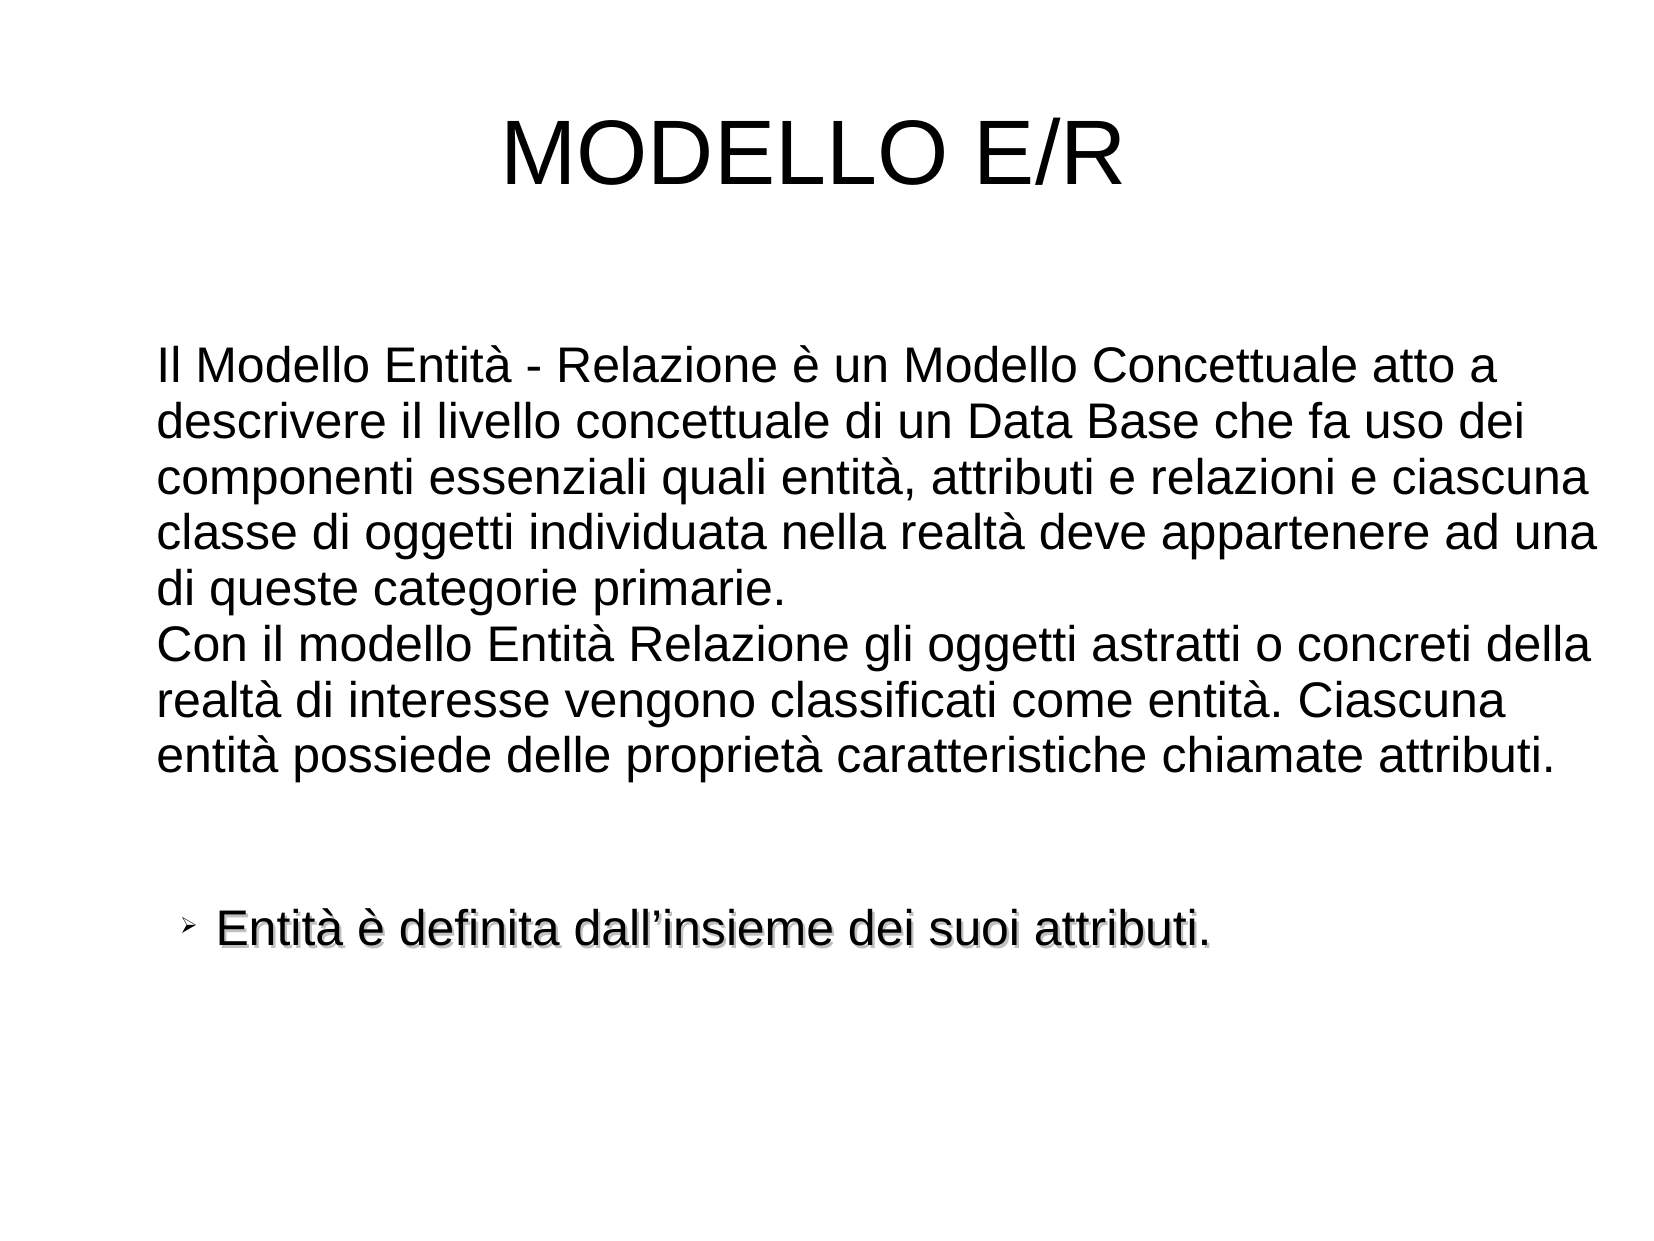

# MODELLO E/R
Il Modello Entità - Relazione è un Modello Concettuale atto a
descrivere il livello concettuale di un Data Base che fa uso dei
componenti essenziali quali entità, attributi e relazioni e ciascuna classe di oggetti individuata nella realtà deve appartenere ad una di queste categorie primarie.
Con il modello Entità Relazione gli oggetti astratti o concreti della realtà di interesse vengono classificati come entità. Ciascuna entità possiede delle proprietà caratteristiche chiamate attributi.
Entità è definita dall’insieme dei suoi attributi.